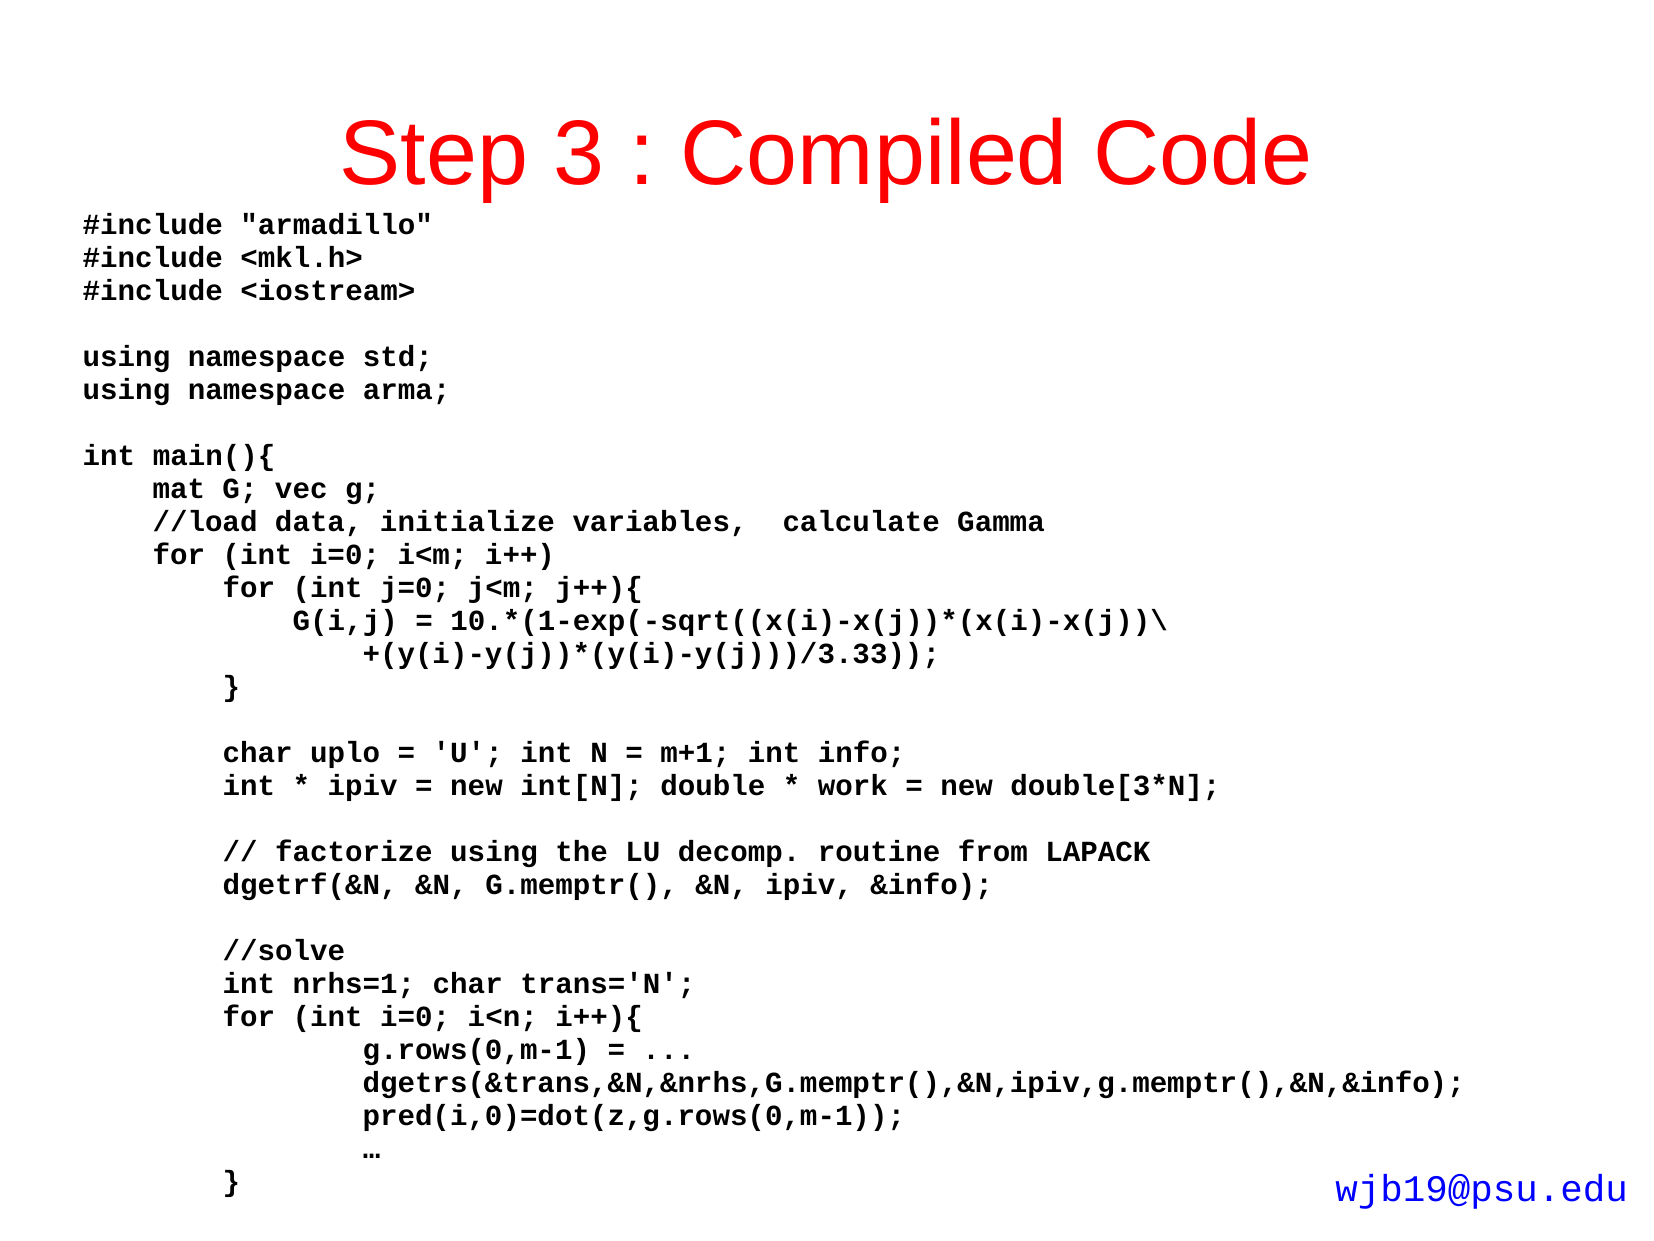

# Step 3 : Compiled Code
#include "armadillo"
#include <mkl.h>
#include <iostream>
using namespace std;
using namespace arma;
int main(){
 mat G; vec g;
 //load data, initialize variables, calculate Gamma
 for (int i=0; i<m; i++)
 for (int j=0; j<m; j++){
 G(i,j) = 10.*(1-exp(-sqrt((x(i)-x(j))*(x(i)-x(j))\
 +(y(i)-y(j))*(y(i)-y(j)))/3.33));
 }
 char uplo = 'U'; int N = m+1; int info;
 int * ipiv = new int[N]; double * work = new double[3*N];
 // factorize using the LU decomp. routine from LAPACK
 dgetrf(&N, &N, G.memptr(), &N, ipiv, &info);
 //solve
 int nrhs=1; char trans='N';
 for (int i=0; i<n; i++){
 g.rows(0,m-1) = ...
 dgetrs(&trans,&N,&nrhs,G.memptr(),&N,ipiv,g.memptr(),&N,&info);
 pred(i,0)=dot(z,g.rows(0,m-1));
 …
 }
wjb19@psu.edu